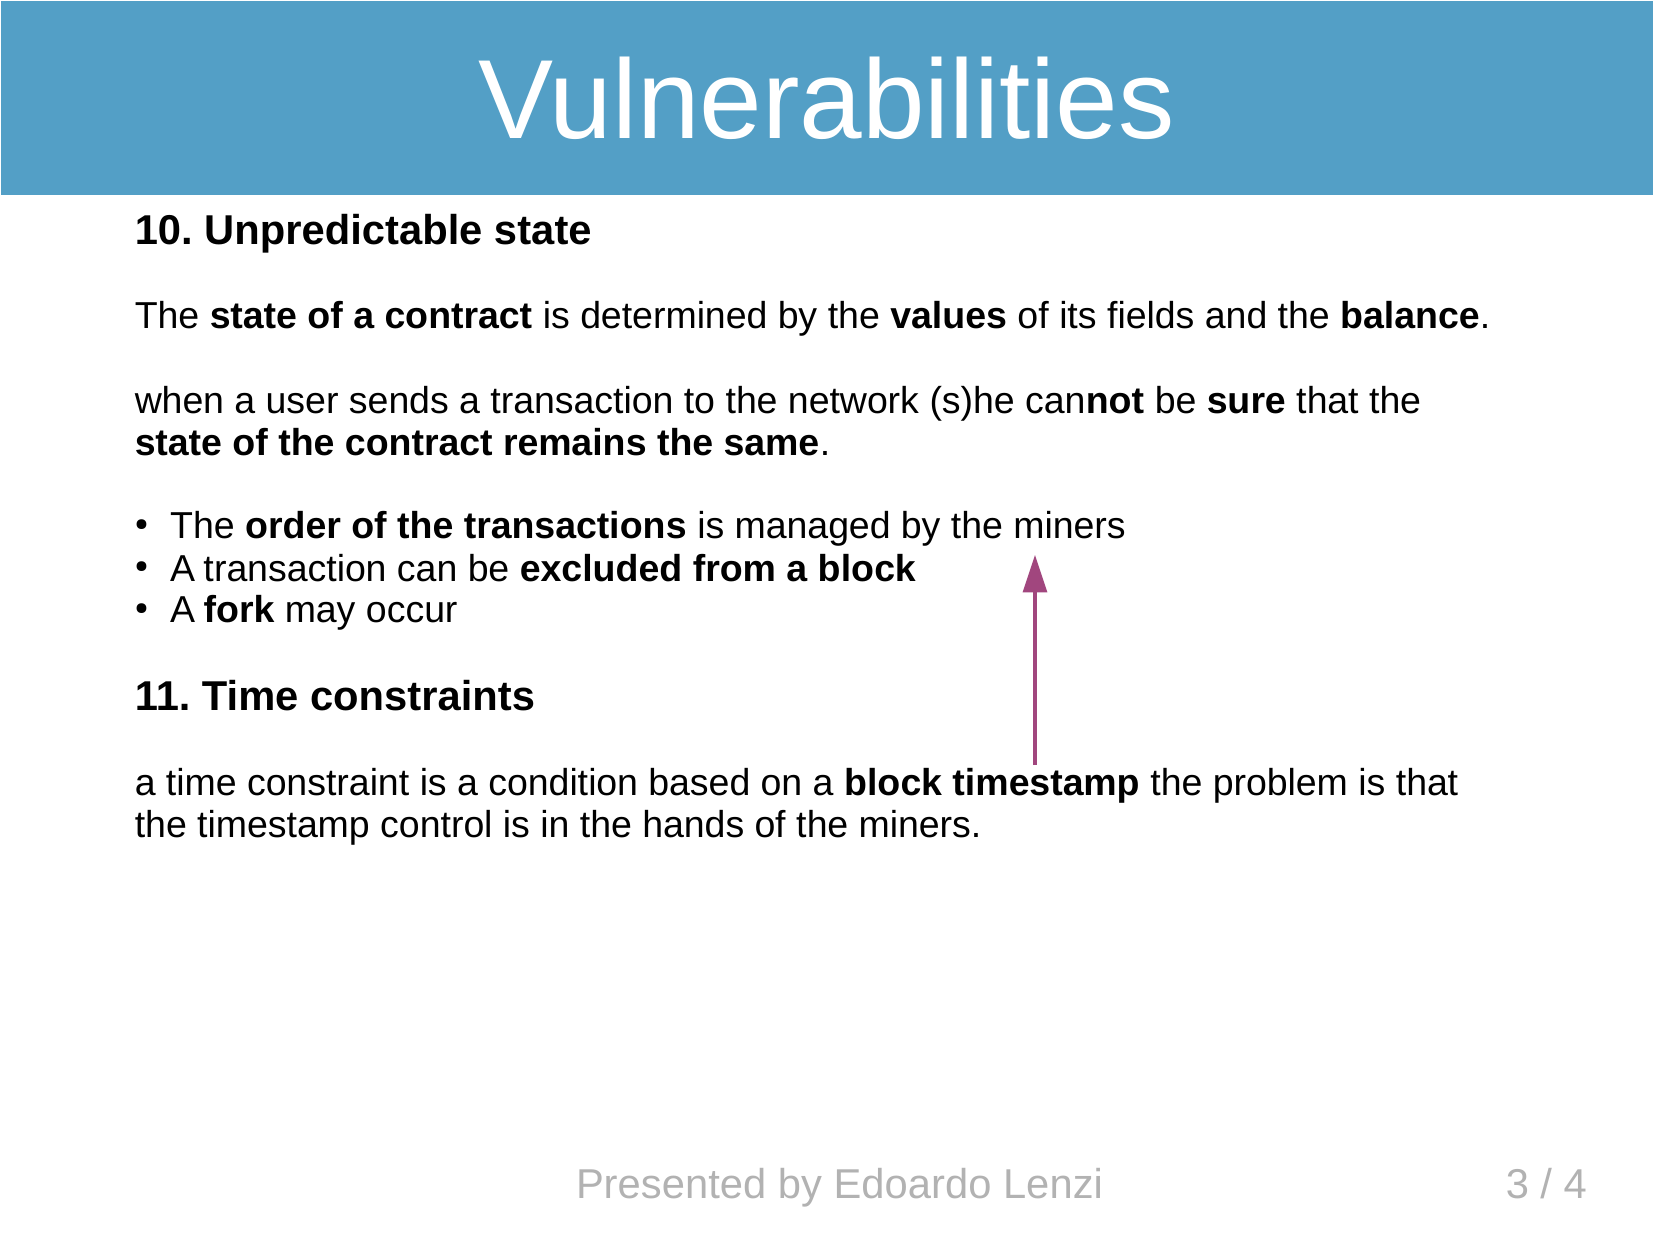

Vulnerabilities
10. Unpredictable state
The state of a contract is determined by the values of its fields and the balance.
when a user sends a transaction to the network (s)he cannot be sure that the state of the contract remains the same.
The order of the transactions is managed by the miners
A transaction can be excluded from a block
A fork may occur
11. Time constraints
a time constraint is a condition based on a block timestamp the problem is that
the timestamp control is in the hands of the miners.
# Presented by Edoardo Lenzi 3 / 4